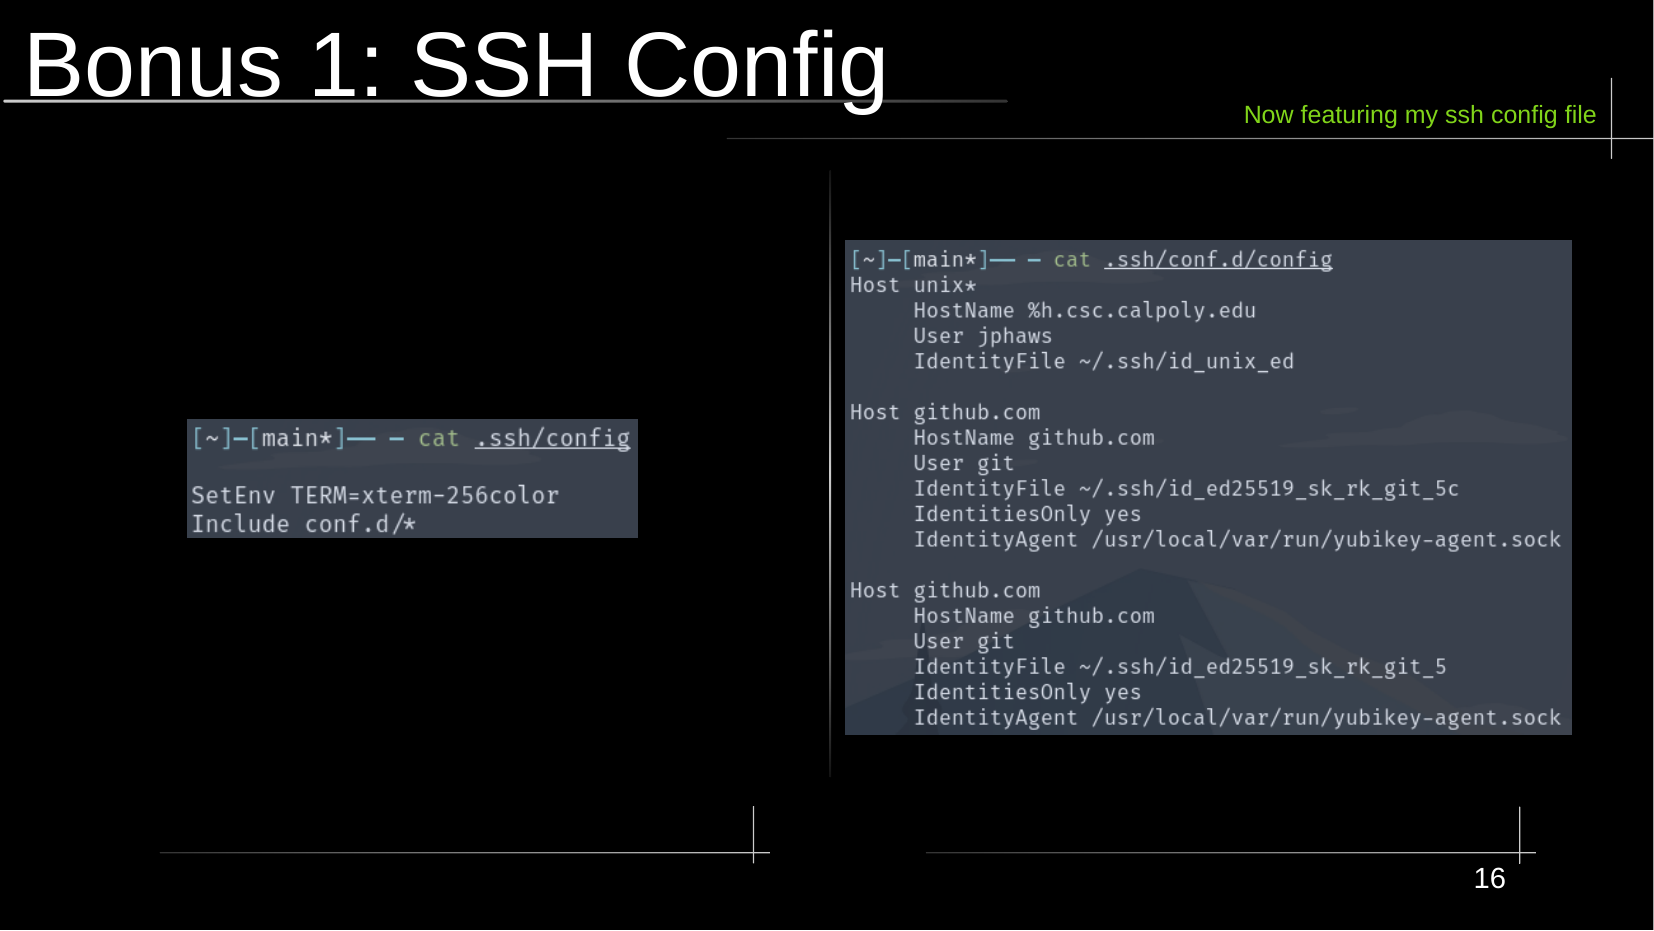

# Bonus 1: SSH Config
Now featuring my ssh config file
16